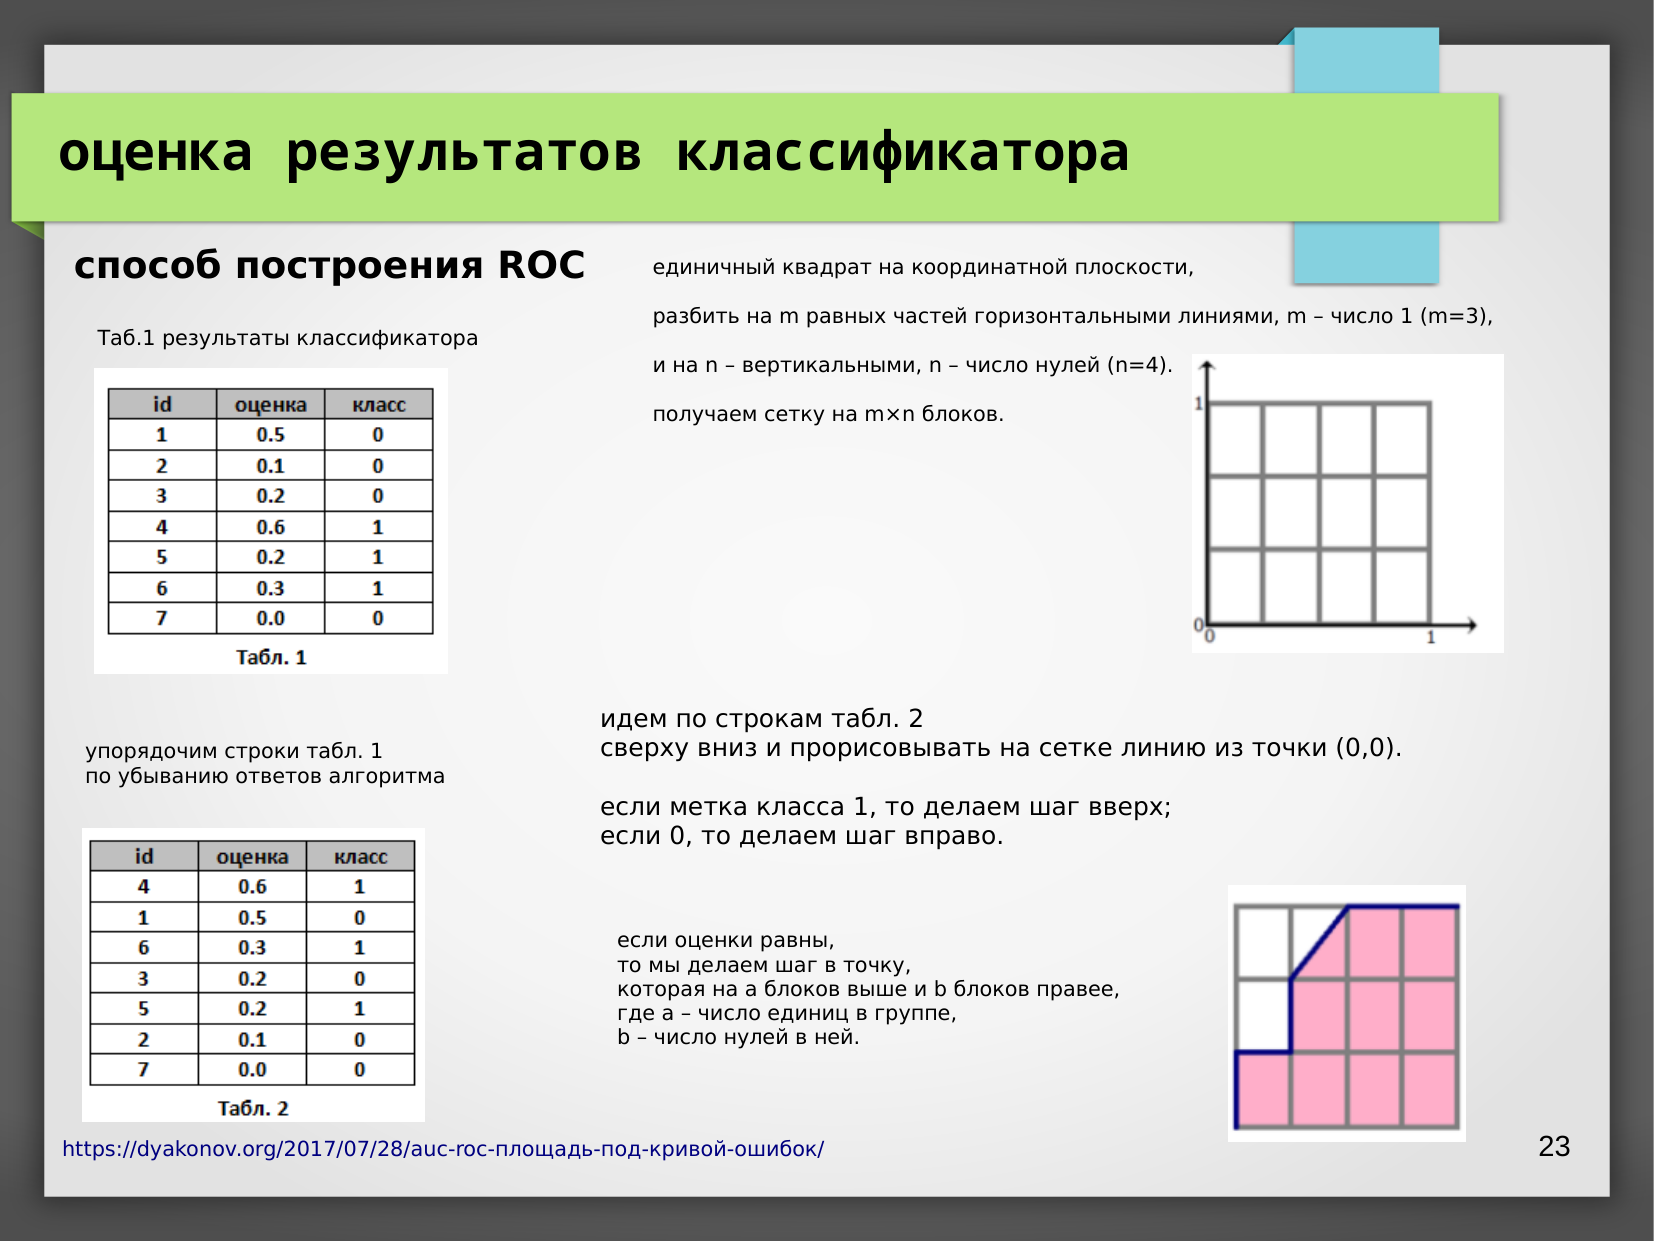

# оценка результатов классификатора
способ построения ROC
единичный квадрат на координатной плоскости,
разбить на m равных частей горизонтальными линиями, m – число 1 (m=3),
и на n – вертикальными, n – число нулей (n=4).
получаем сетку на m×n блоков.
Таб.1 результаты классификатора
идем по строкам табл. 2
сверху вниз и прорисовывать на сетке линию из точки (0,0).
если метка класса 1, то делаем шаг вверх;
если 0, то делаем шаг вправо.
упорядочим строки табл. 1
по убыванию ответов алгоритма
если оценки равны,
то мы делаем шаг в точку,
которая на a блоков выше и b блоков правее,
где a – число единиц в группе, 
b – число нулей в ней.
https://dyakonov.org/2017/07/28/auc-roc-площадь-под-кривой-ошибок/
23